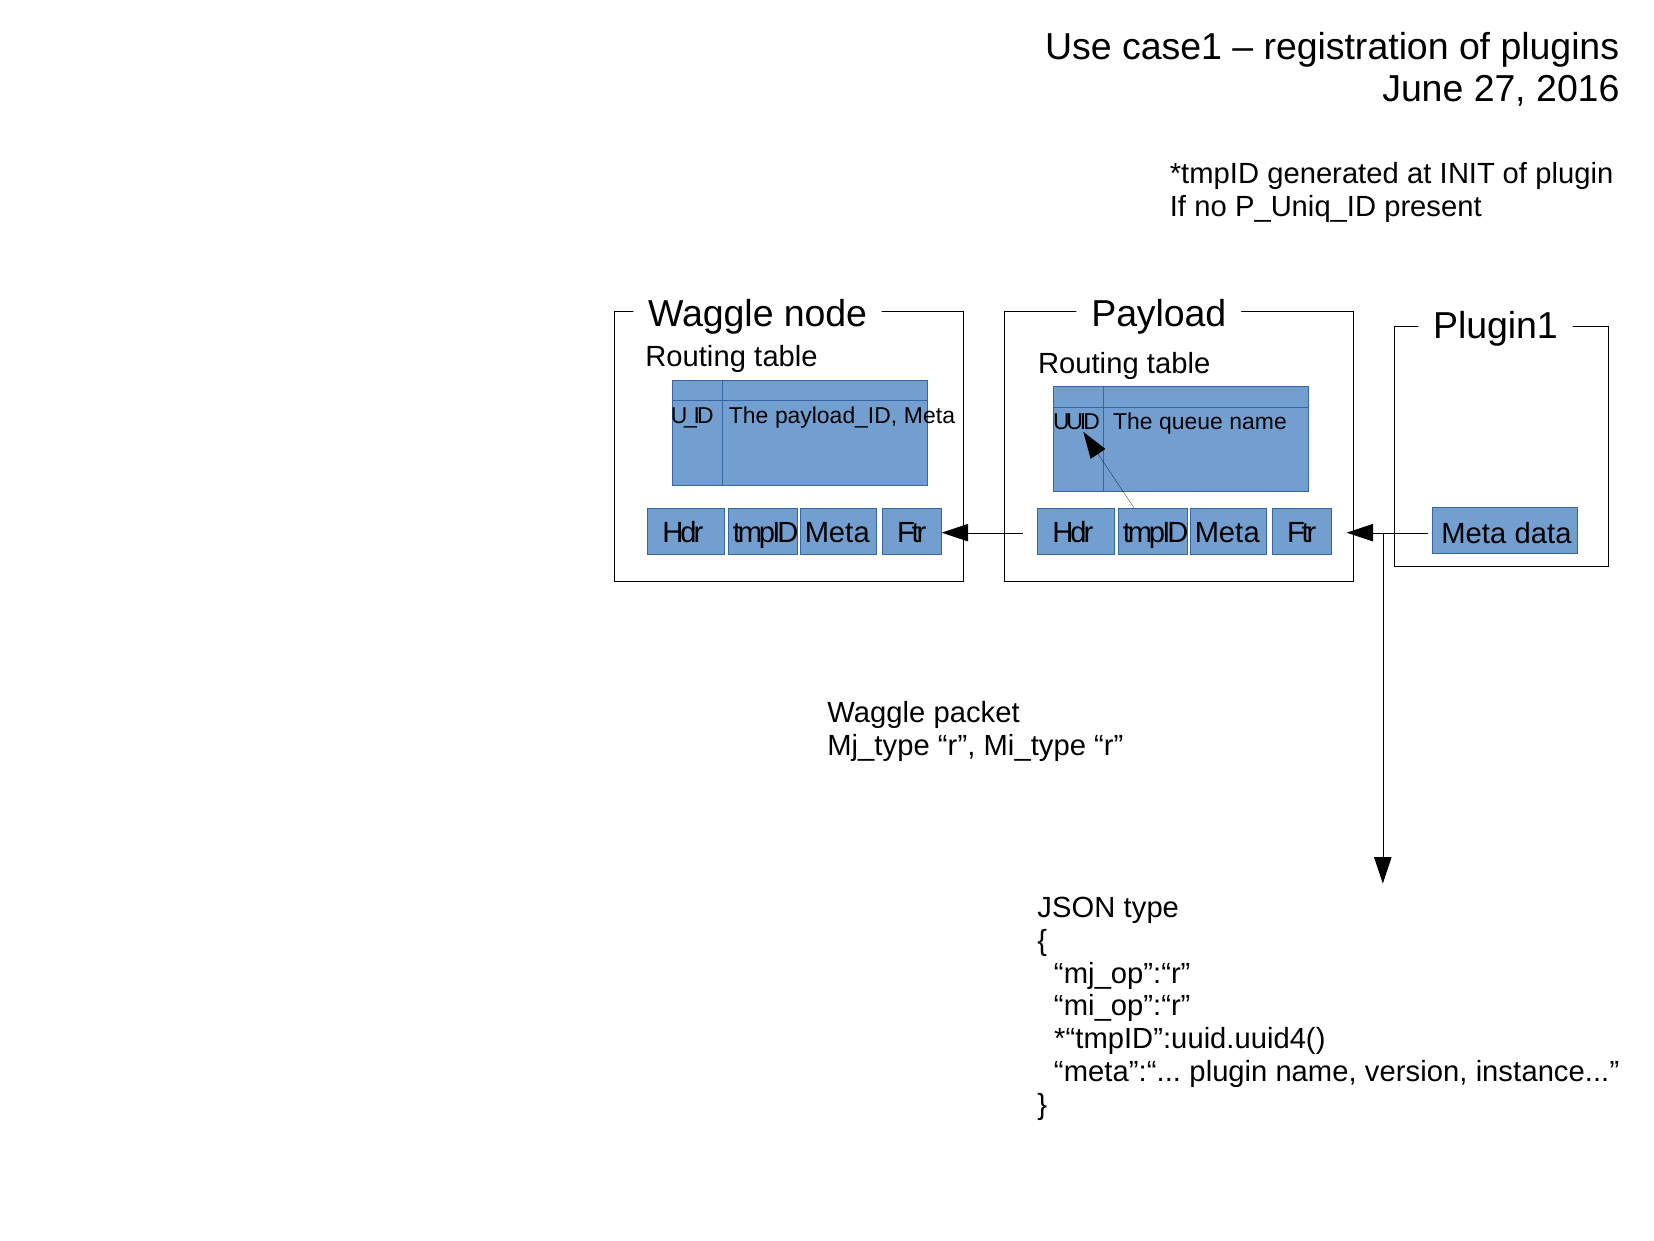

Use case1 – registration of plugins
June 27, 2016
*tmpID generated at INIT of plugin
If no P_Uniq_ID present
Waggle node
Payload
Plugin1
Routing table
Routing table
U_ID
The payload_ID, Meta
UUID
The queue name
Hdr
tmpID
Meta
Ftr
Hdr
tmpID
Meta
Ftr
Meta data
Waggle packet
Mj_type “r”, Mi_type “r”
JSON type
{
 “mj_op”:“r”
 “mi_op”:“r”
 *“tmpID”:uuid.uuid4()
 “meta”:“... plugin name, version, instance...”
}